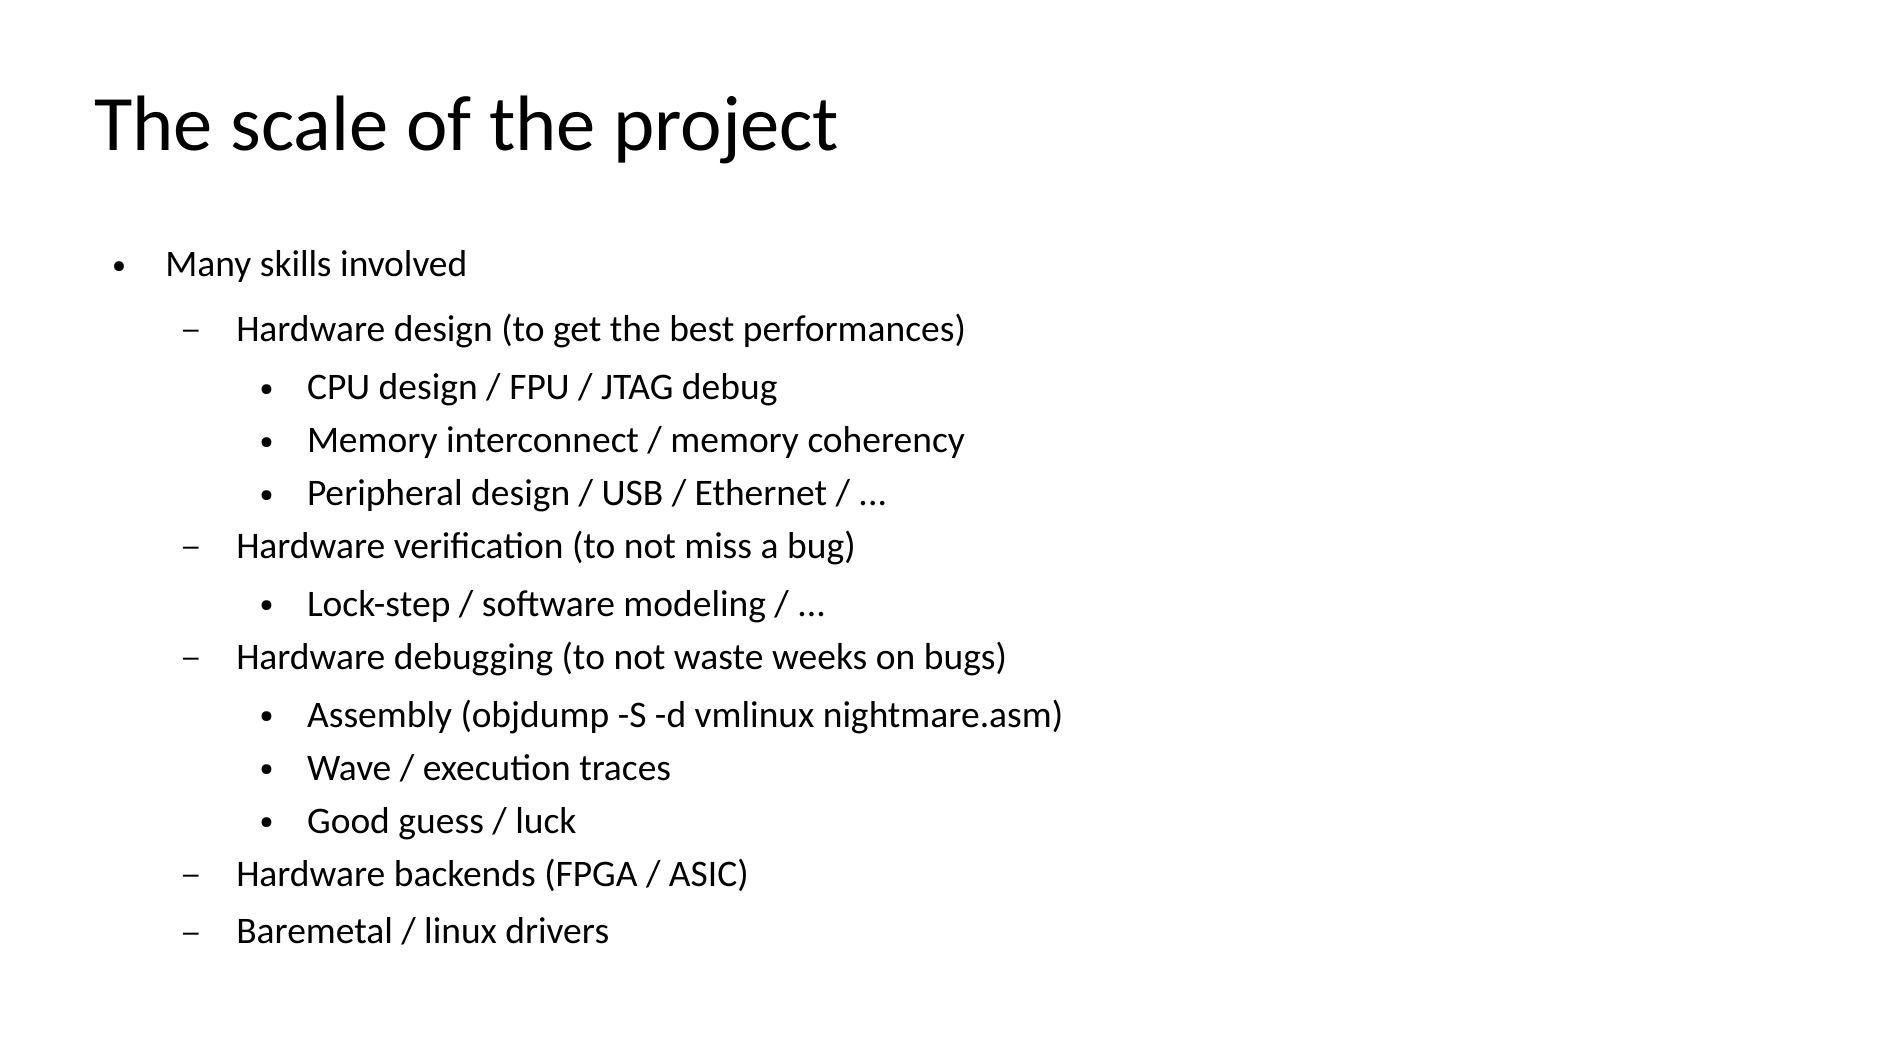

# The scale of the project
Many skills involved
Hardware design (to get the best performances)
CPU design / FPU / JTAG debug
Memory interconnect / memory coherency
Peripheral design / USB / Ethernet / ...
Hardware verification (to not miss a bug)
Lock-step / software modeling / ...
Hardware debugging (to not waste weeks on bugs)
Assembly (objdump -S -d vmlinux nightmare.asm)
Wave / execution traces
Good guess / luck
Hardware backends (FPGA / ASIC)
Baremetal / linux drivers